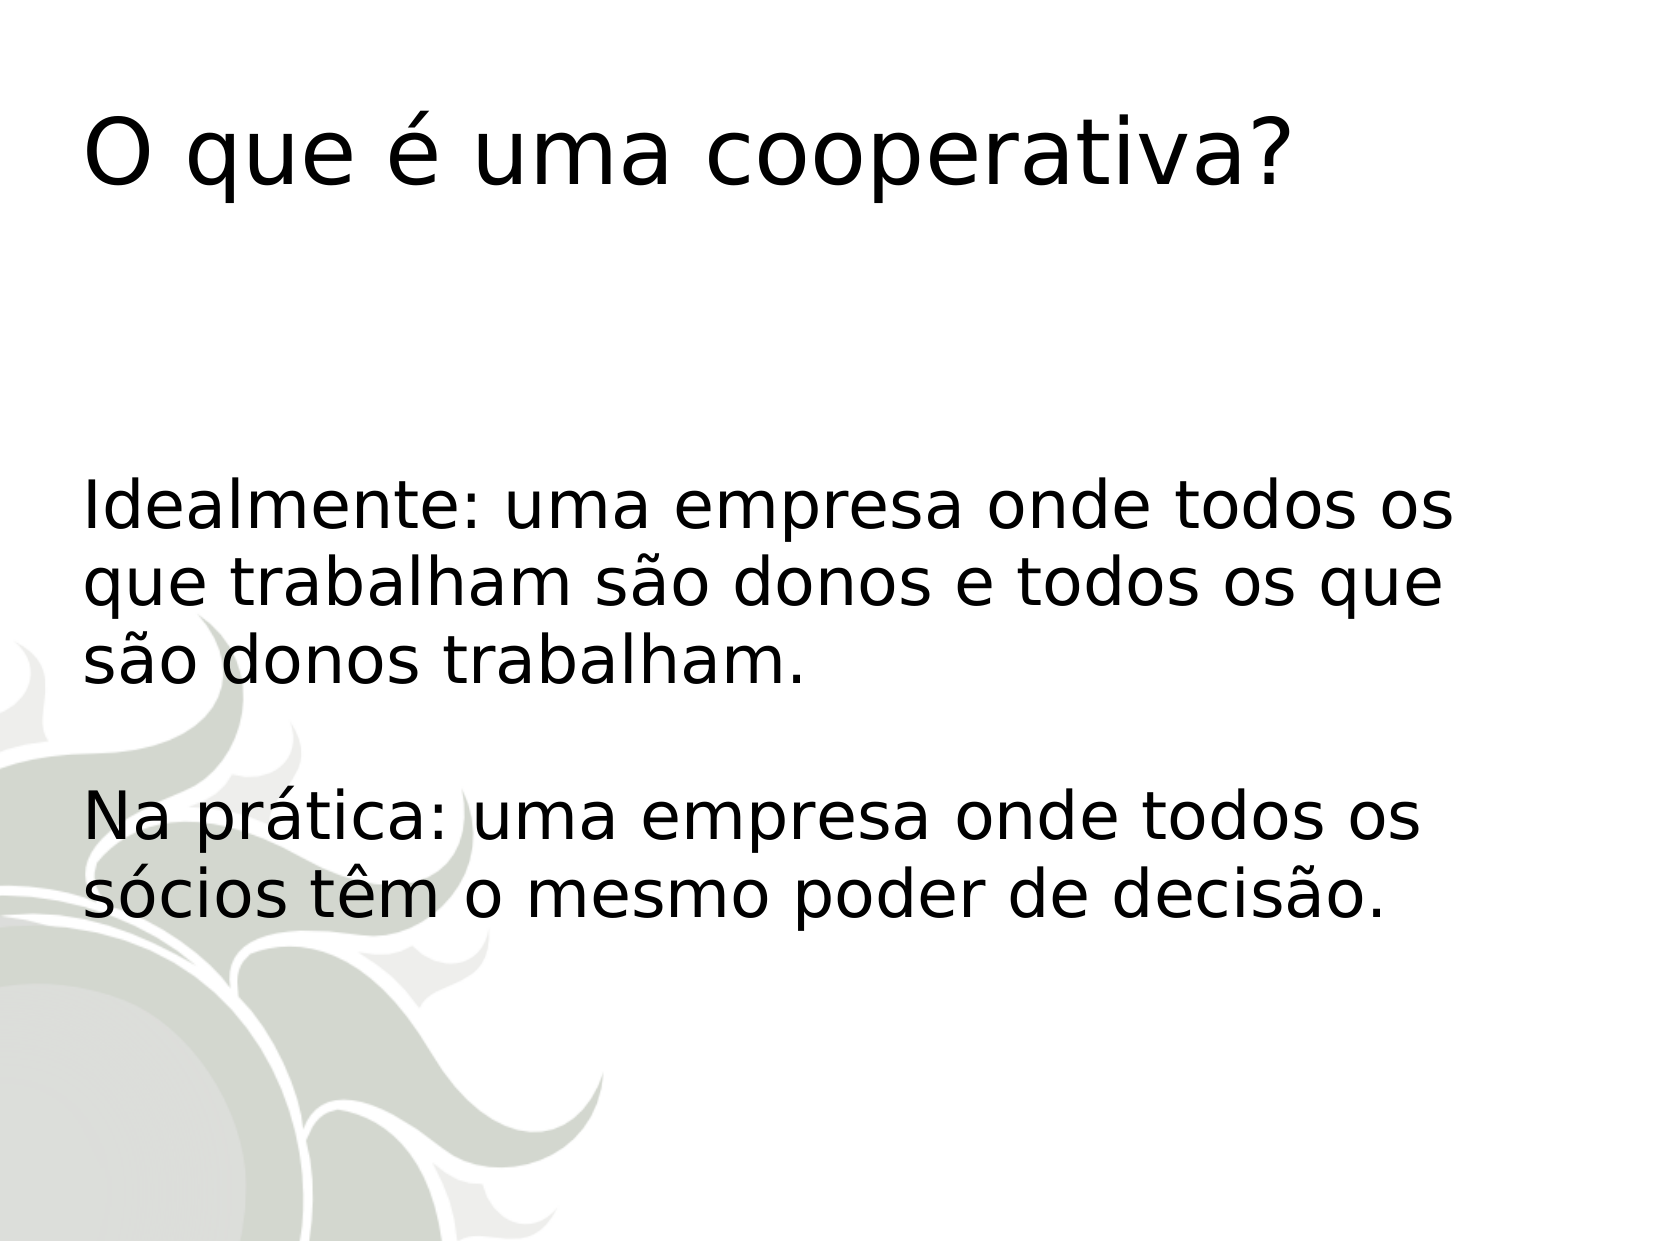

# O que é uma cooperativa?
Idealmente: uma empresa onde todos os que trabalham são donos e todos os que são donos trabalham.
Na prática: uma empresa onde todos os sócios têm o mesmo poder de decisão.